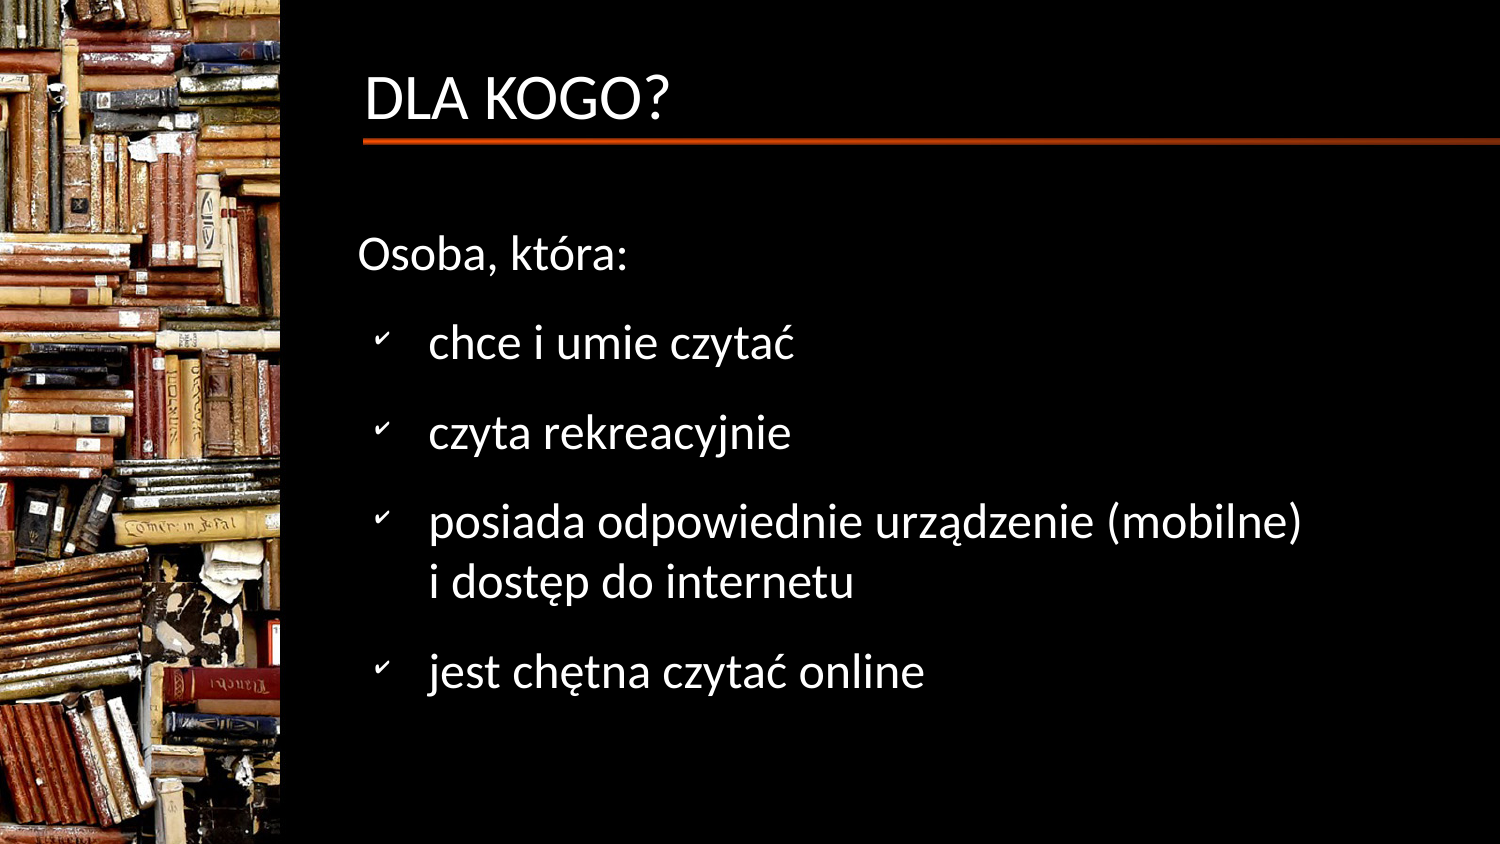

# DLA KOGO?
Osoba, która:
chce i umie czytać
czyta rekreacyjnie
posiada odpowiednie urządzenie (mobilne)			 i dostęp do internetu
jest chętna czytać online